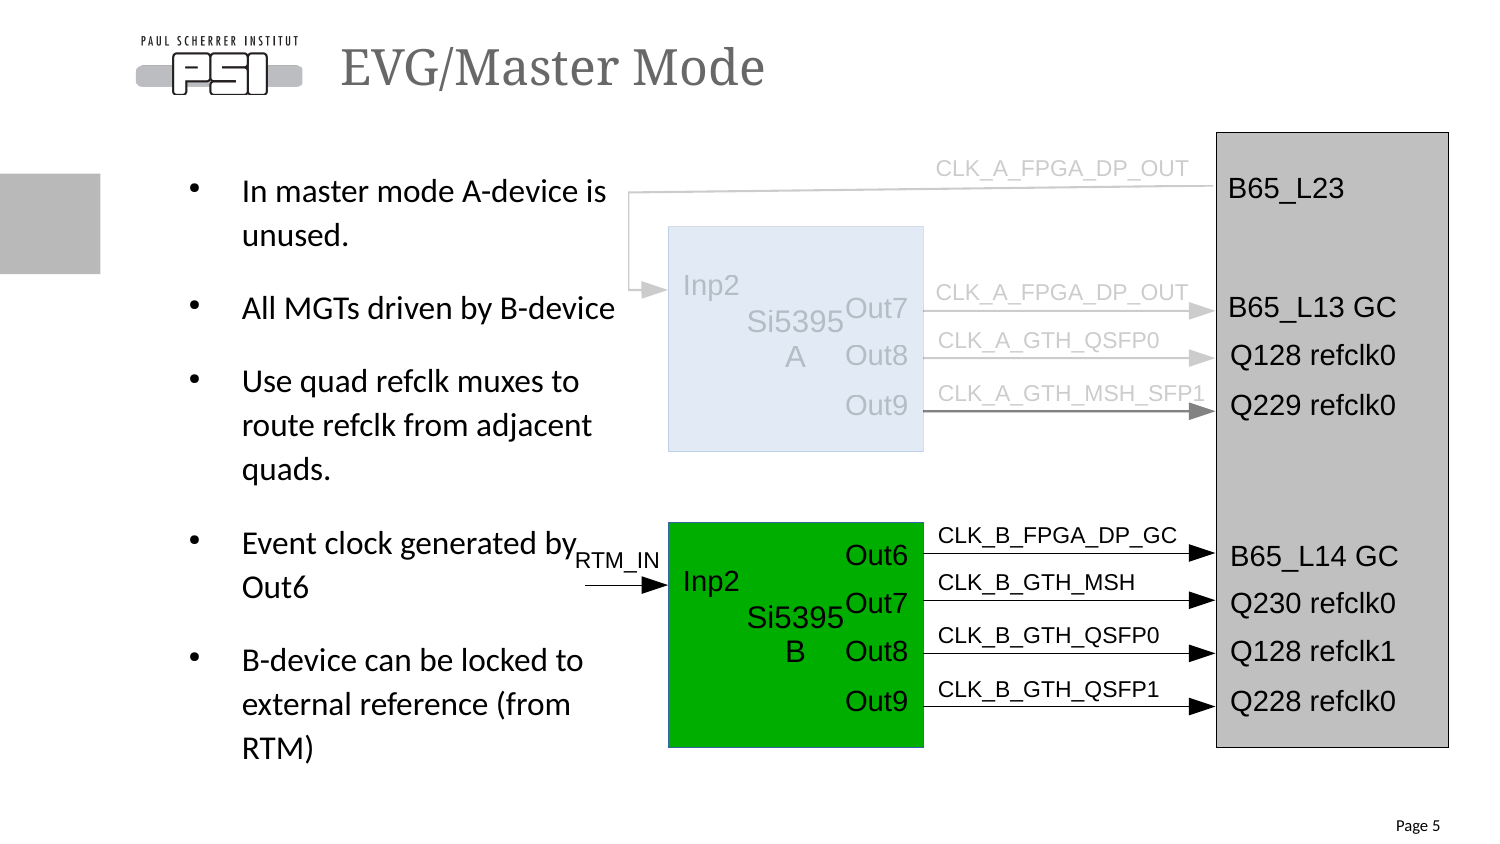

EVG/Master Mode
CLK_A_FPGA_DP_OUT
# In master mode A-device is unused.
All MGTs driven by B-device
Use quad refclk muxes to route refclk from adjacent quads.
Event clock generated by Out6
B-device can be locked to external reference (from RTM)
B65_L23
Si5395
A
Inp2
CLK_A_FPGA_DP_OUT
B65_L13 GC
Out7
CLK_A_GTH_QSFP0
Out8
Q128 refclk0
CLK_A_GTH_MSH_SFP1
Out9
Q229 refclk0
CLK_B_FPGA_DP_GC
Si5395
B
Out6
B65_L14 GC
RTM_IN
Inp2
CLK_B_GTH_MSH
Out7
Q230 refclk0
CLK_B_GTH_QSFP0
Out8
Q128 refclk1
CLK_B_GTH_QSFP1
Out9
Q228 refclk0
Page